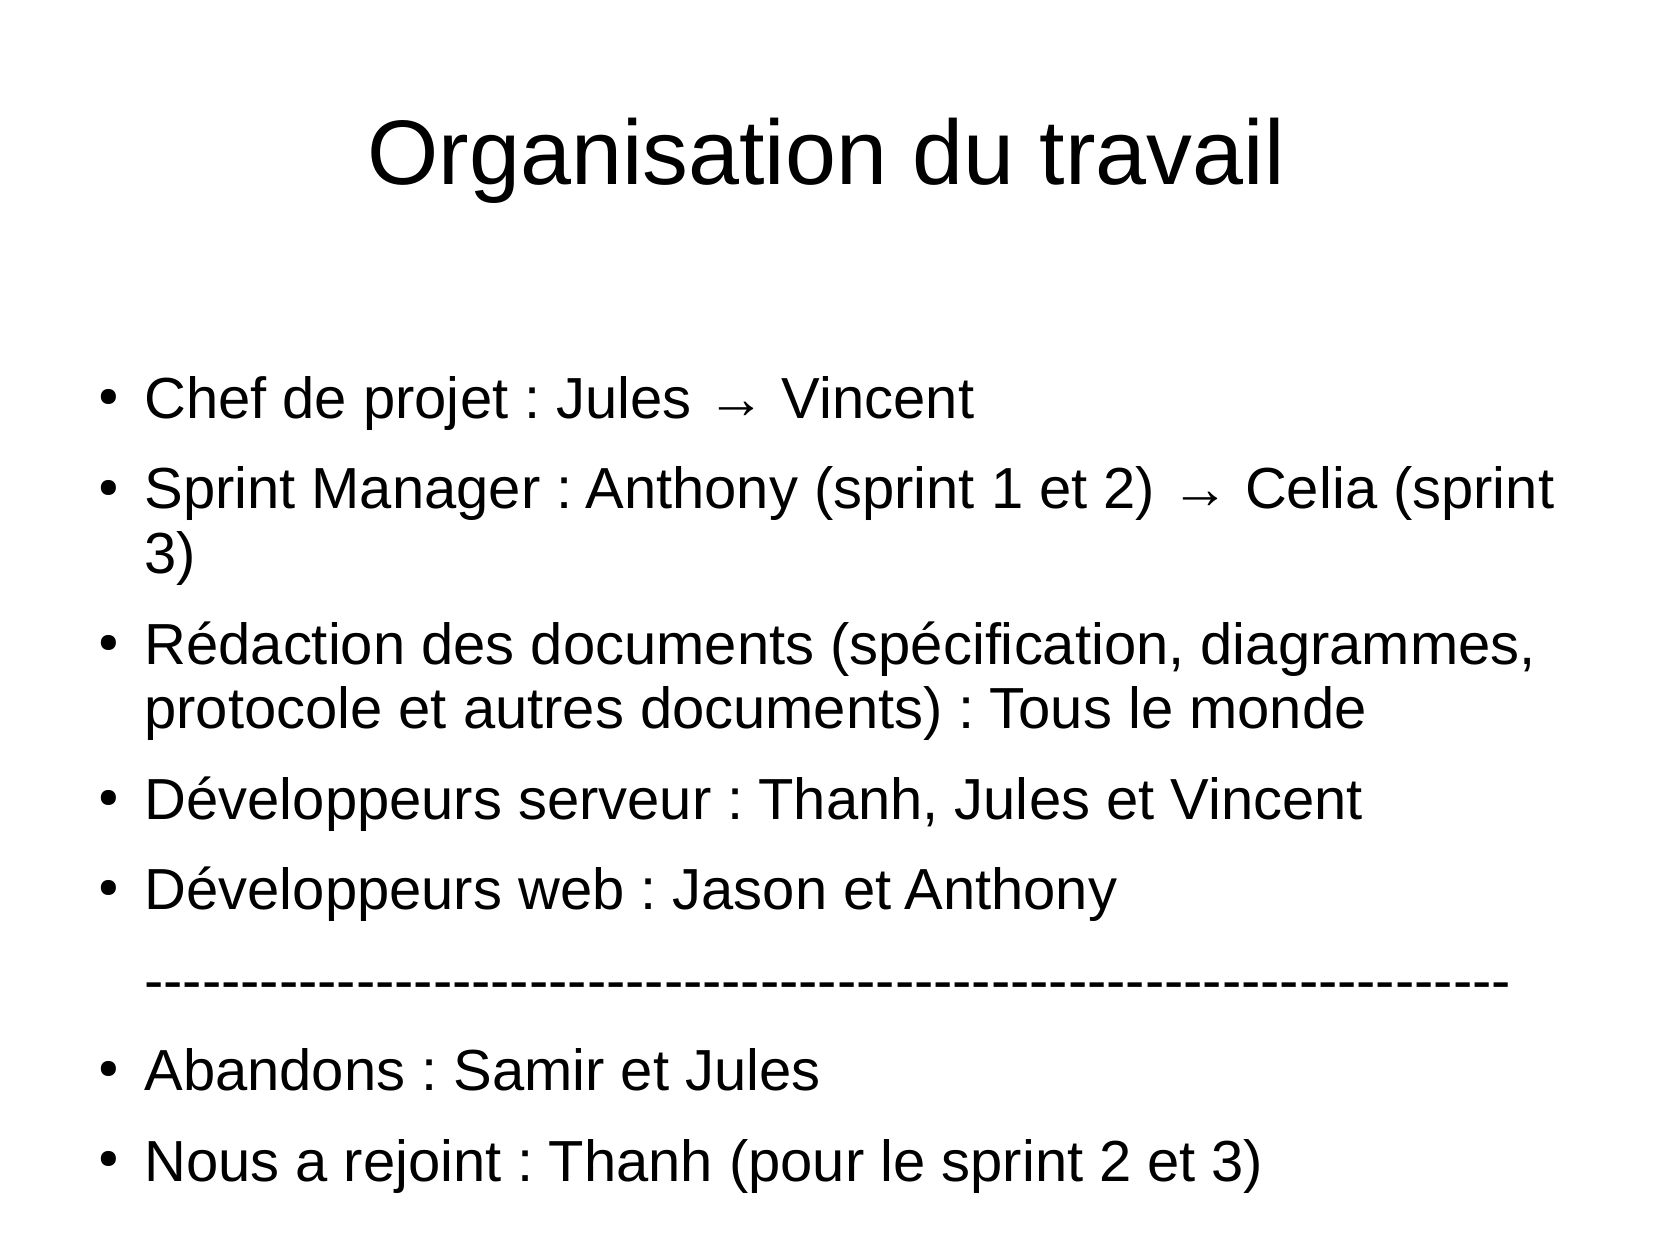

# Organisation du travail
Chef de projet : Jules → Vincent
Sprint Manager : Anthony (sprint 1 et 2) → Celia (sprint 3)
Rédaction des documents (spécification, diagrammes, protocole et autres documents) : Tous le monde
Développeurs serveur : Thanh, Jules et Vincent
Développeurs web : Jason et Anthony
-----------------------------------------------------------------------
Abandons : Samir et Jules
Nous a rejoint : Thanh (pour le sprint 2 et 3)